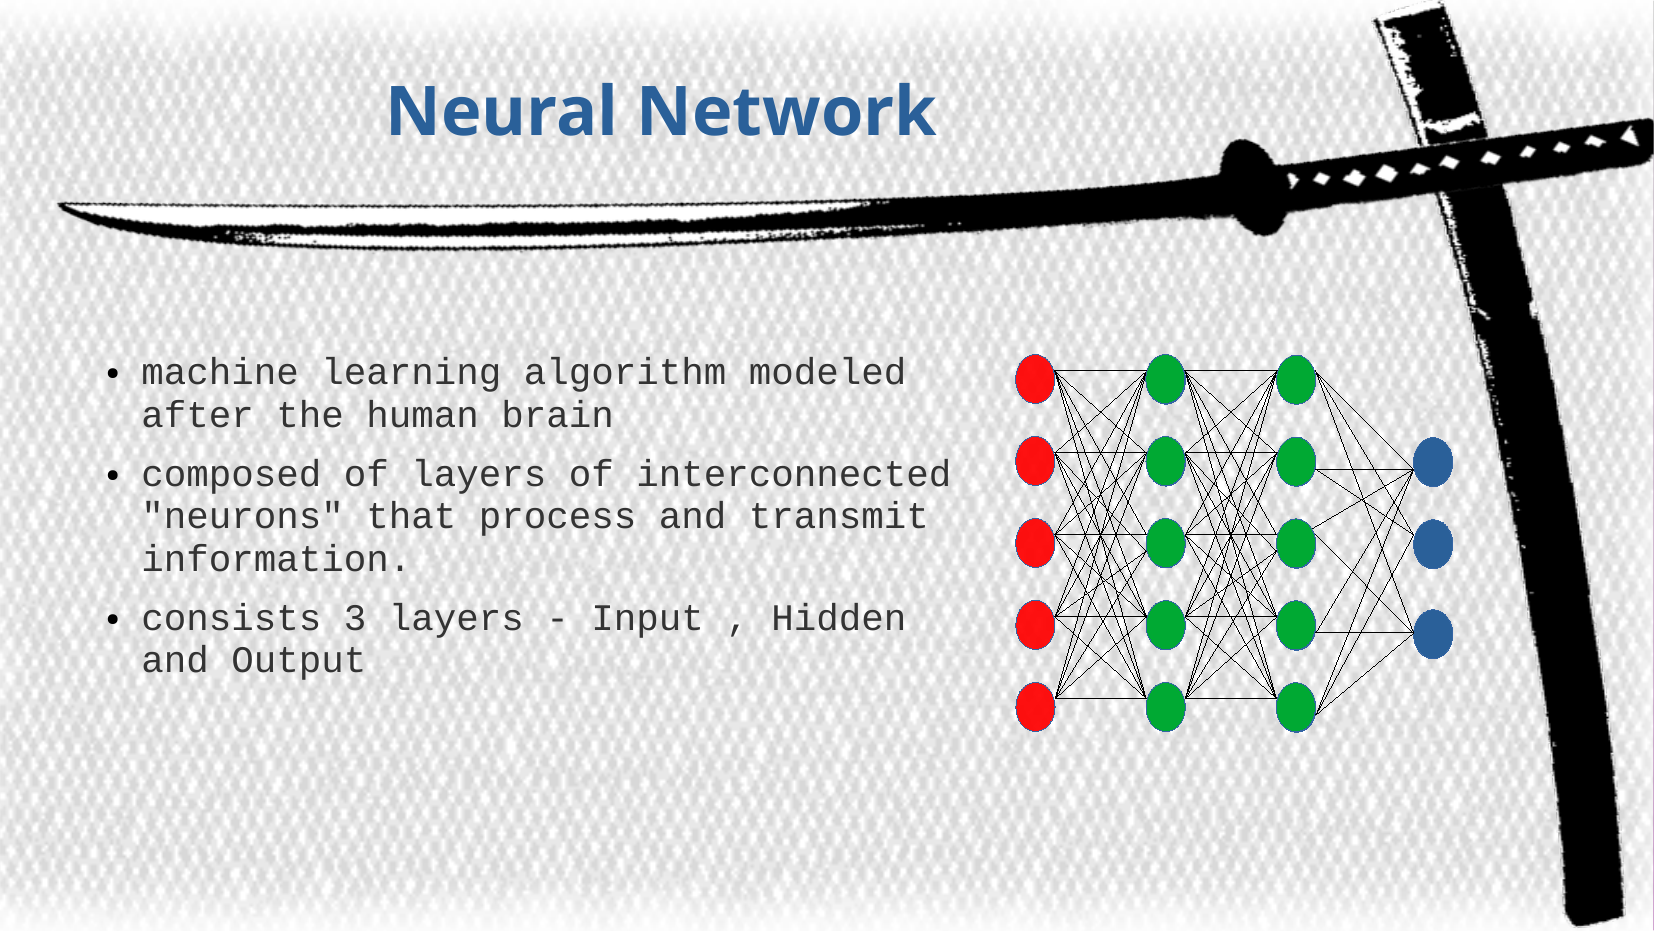

Neural Network
# machine learning algorithm modeled after the human brain
composed of layers of interconnected "neurons" that process and transmit information.
consists 3 layers - Input , Hidden and Output